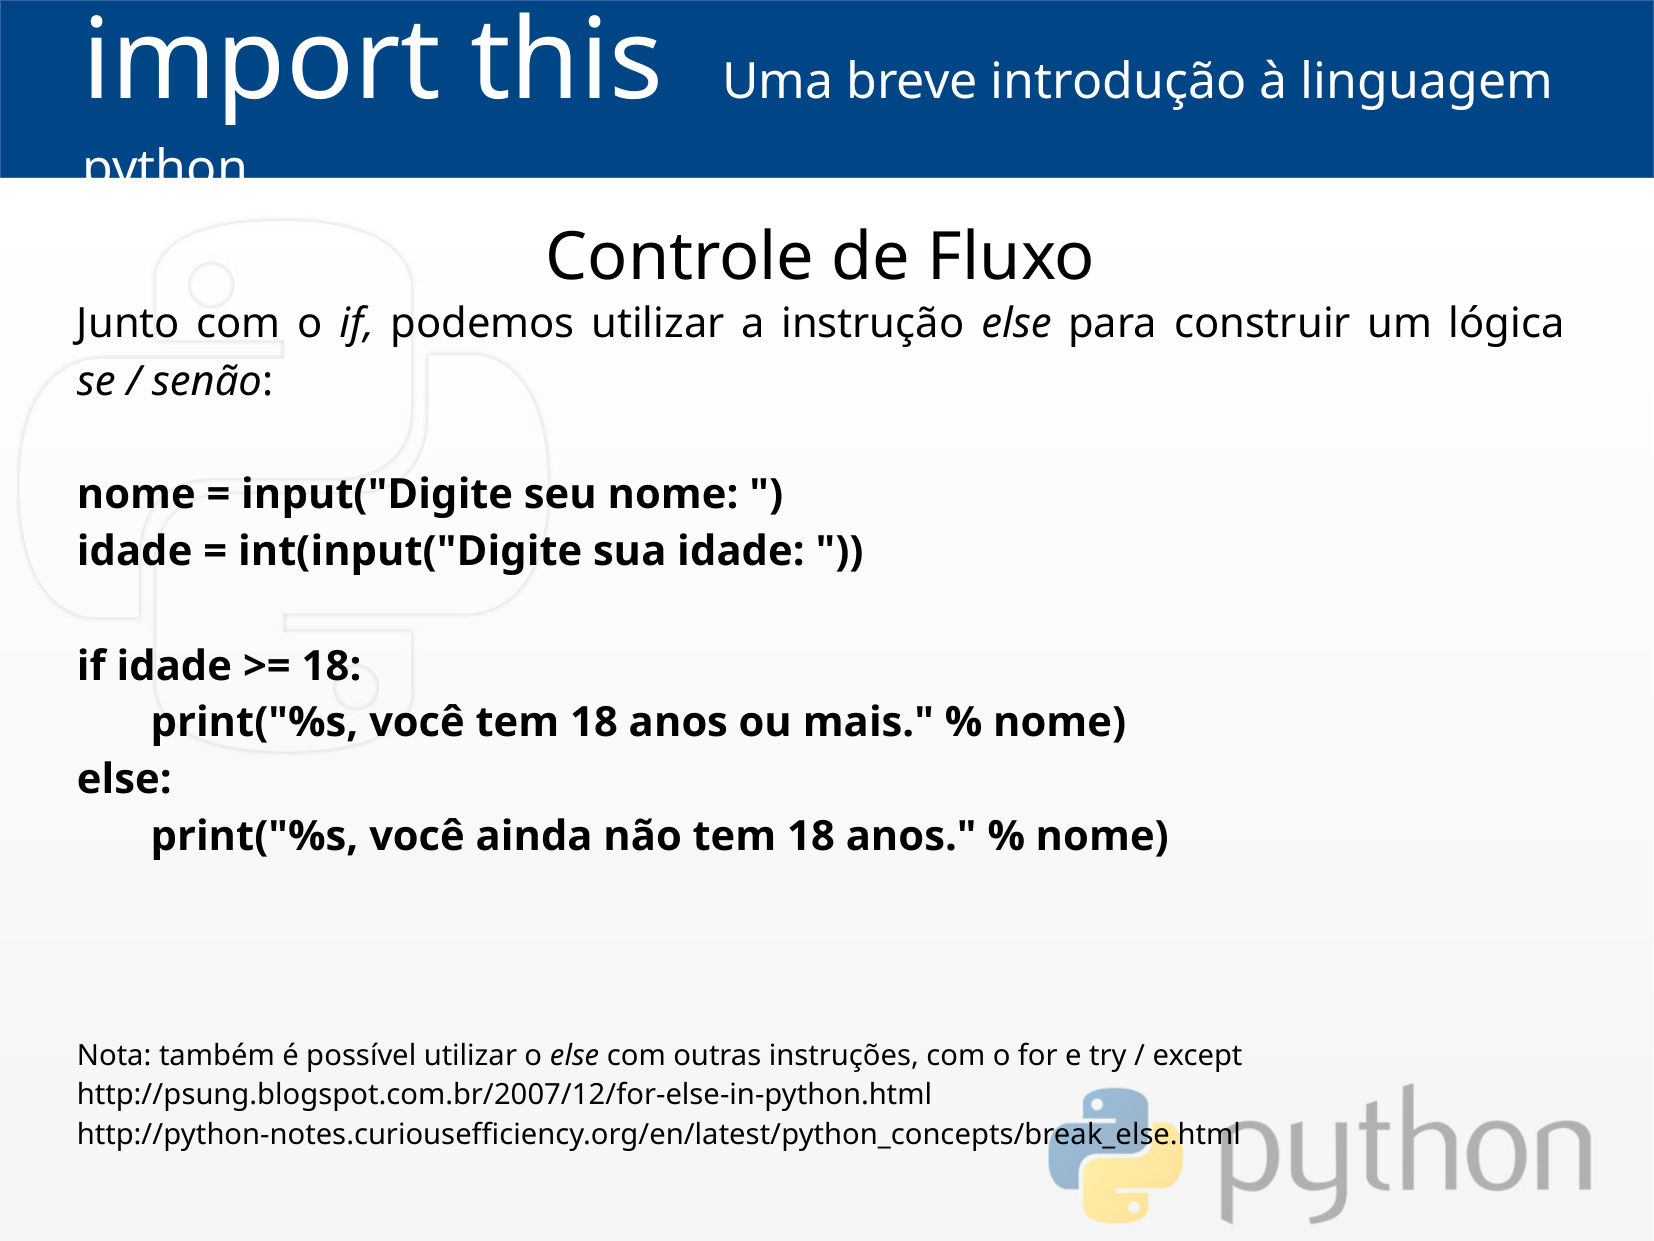

import this Uma breve introdução à linguagem python
Controle de Fluxo
# Junto com o if, podemos utilizar a instrução else para construir um lógica se / senão:
nome = input("Digite seu nome: ")
idade = int(input("Digite sua idade: "))
if idade >= 18:
	print("%s, você tem 18 anos ou mais." % nome)
else:
	print("%s, você ainda não tem 18 anos." % nome)
Nota: também é possível utilizar o else com outras instruções, com o for e try / except
http://psung.blogspot.com.br/2007/12/for-else-in-python.html
http://python-notes.curiousefficiency.org/en/latest/python_concepts/break_else.html